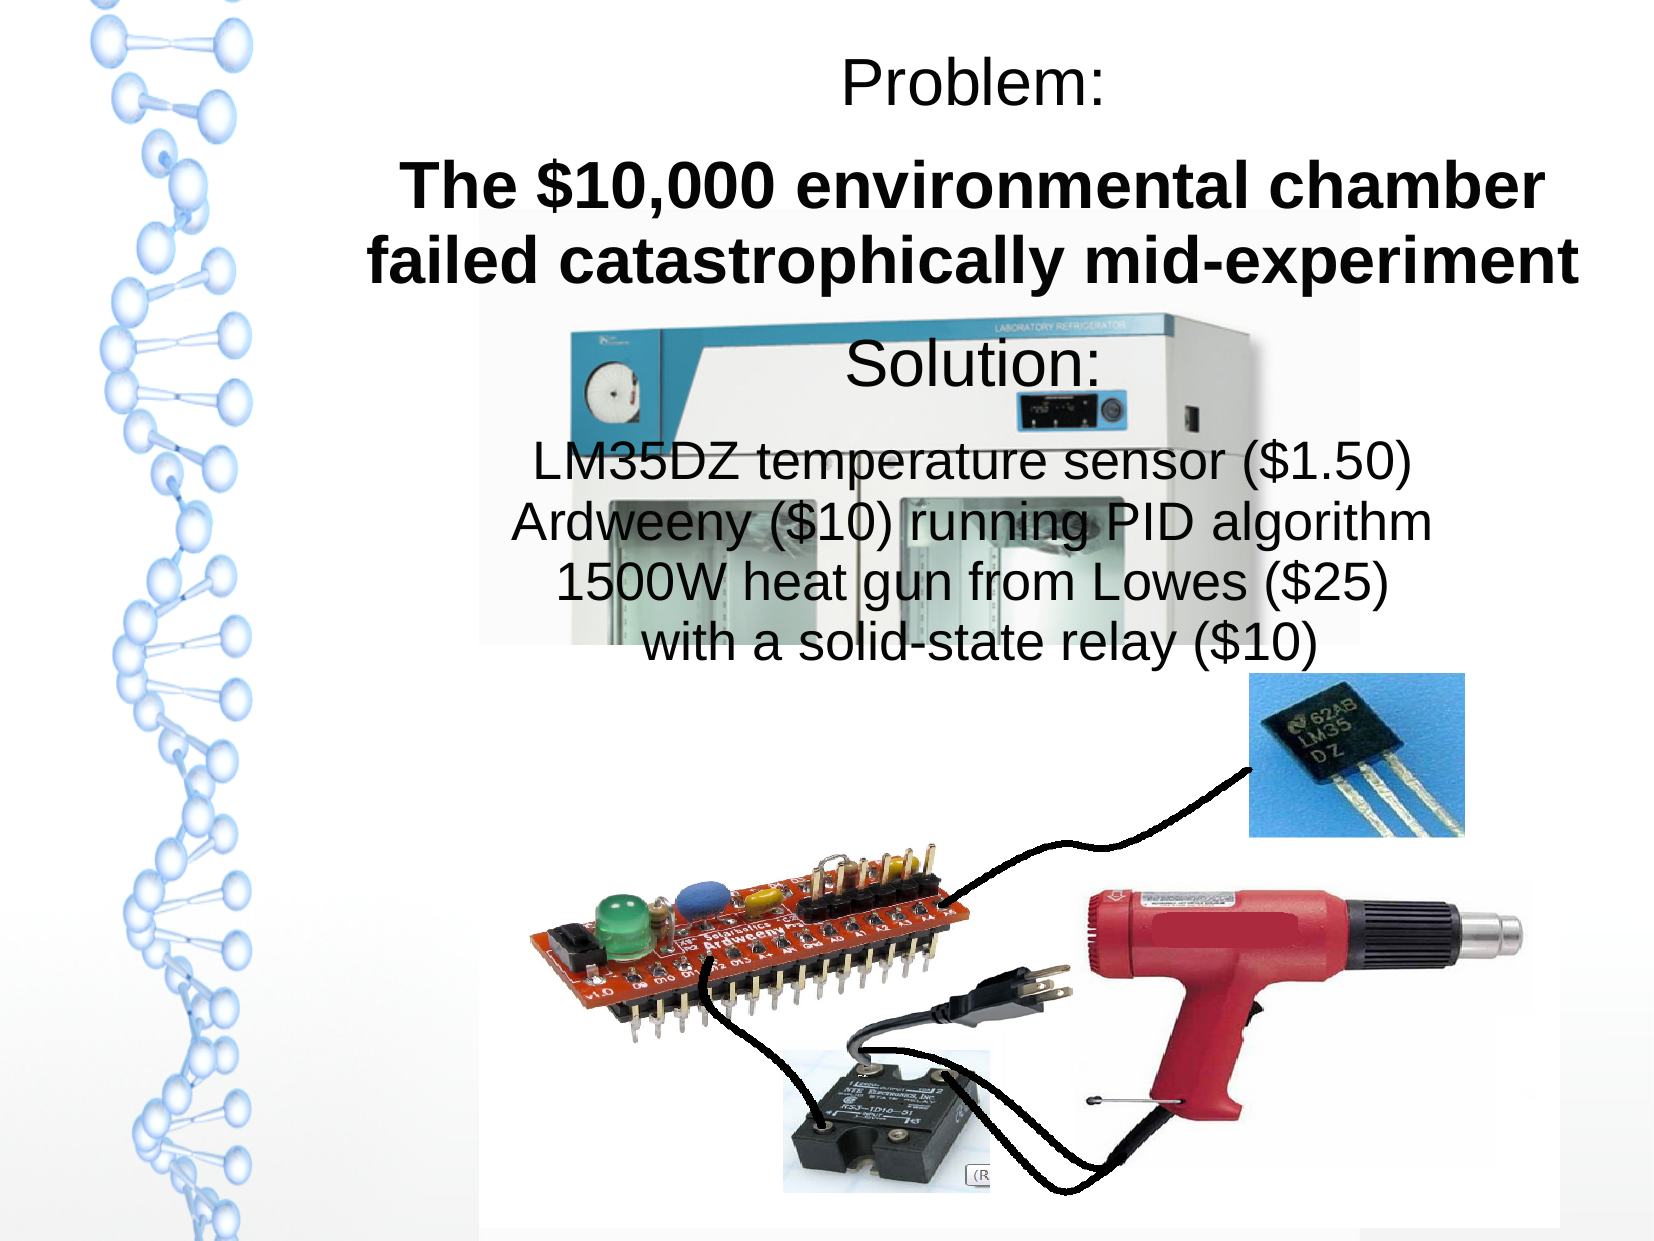

Problem:
The $10,000 environmental chamber failed catastrophically mid-experiment
Solution:
LM35DZ temperature sensor ($1.50)
Ardweeny ($10) running PID algorithm
1500W heat gun from Lowes ($25)
 with a solid-state relay ($10)